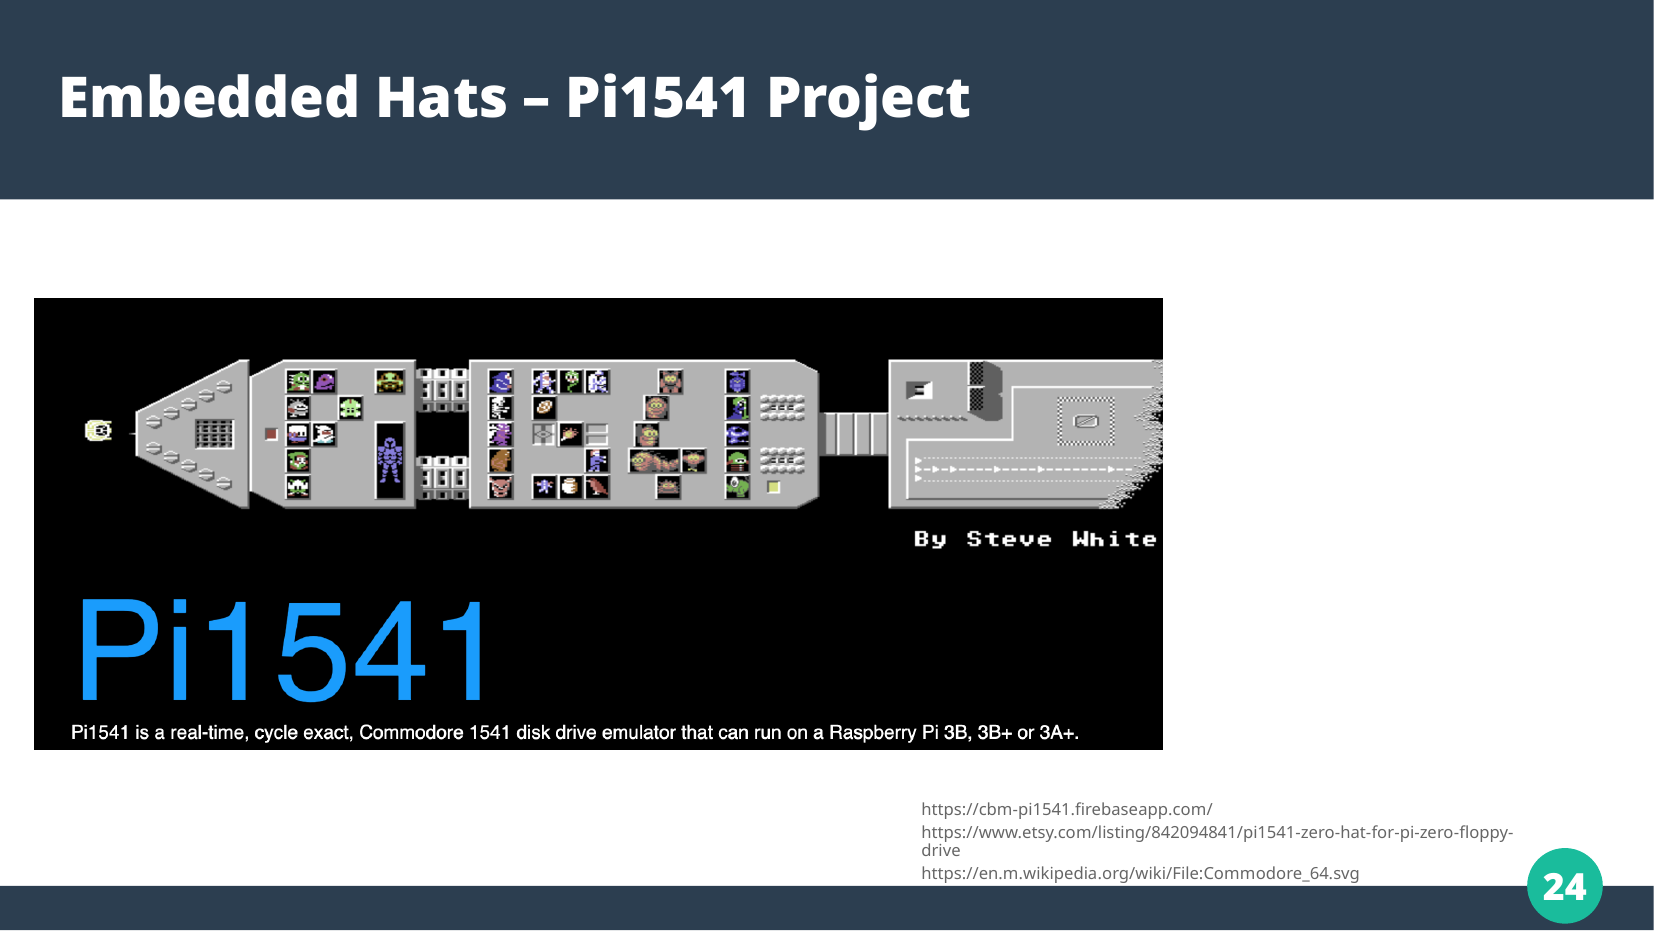

# Embedded Hats – Pi1541 Project
https://cbm-pi1541.firebaseapp.com/
https://www.etsy.com/listing/842094841/pi1541-zero-hat-for-pi-zero-floppy-drive
https://en.m.wikipedia.org/wiki/File:Commodore_64.svg